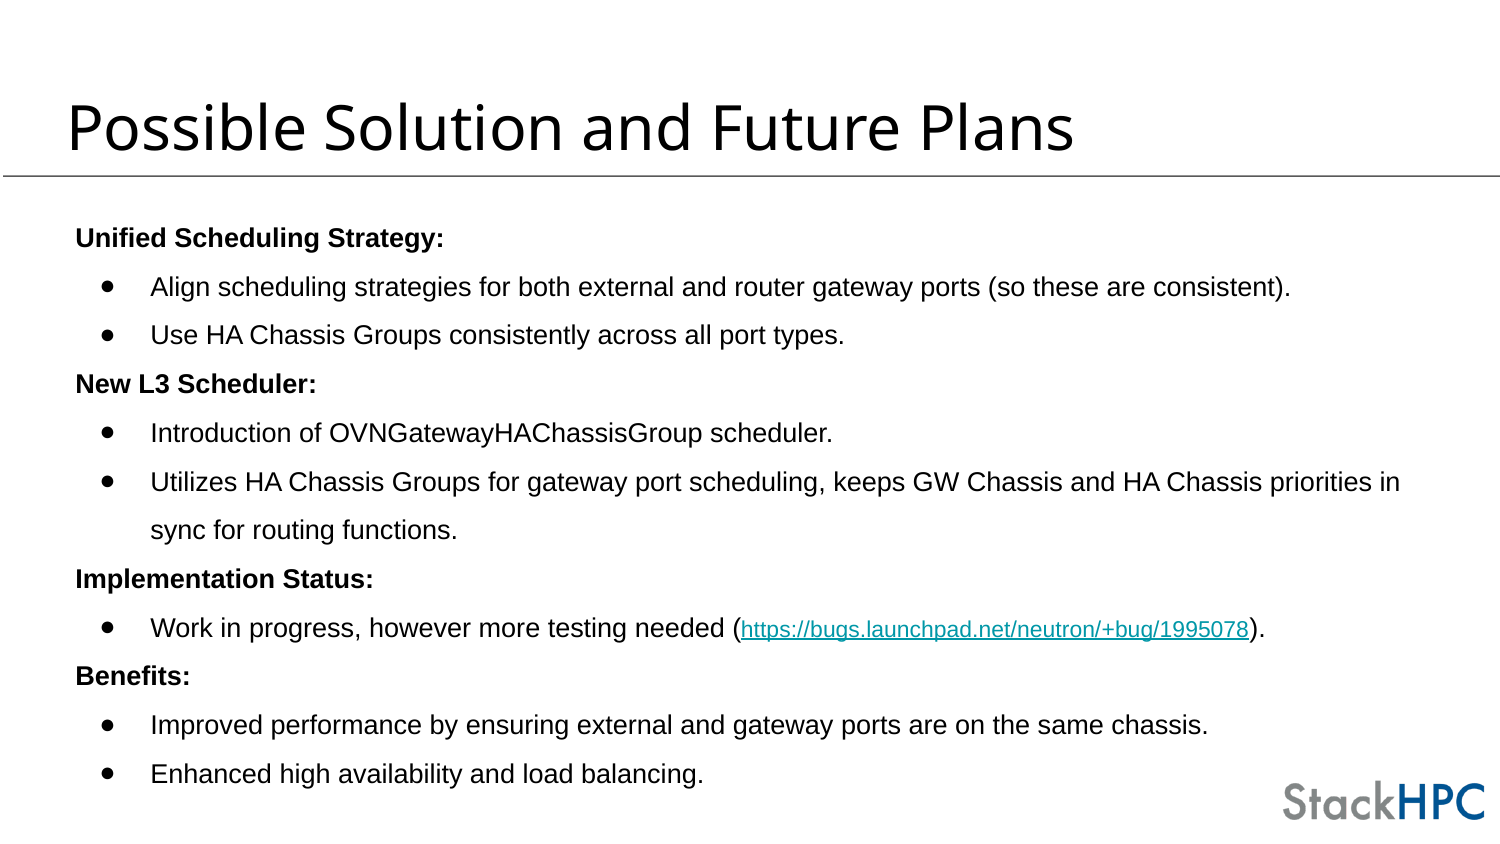

# Possible Solution and Future Plans
Unified Scheduling Strategy:
Align scheduling strategies for both external and router gateway ports (so these are consistent).
Use HA Chassis Groups consistently across all port types.
New L3 Scheduler:
Introduction of OVNGatewayHAChassisGroup scheduler.
Utilizes HA Chassis Groups for gateway port scheduling, keeps GW Chassis and HA Chassis priorities in sync for routing functions.
Implementation Status:
Work in progress, however more testing needed (https://bugs.launchpad.net/neutron/+bug/1995078).
Benefits:
Improved performance by ensuring external and gateway ports are on the same chassis.
Enhanced high availability and load balancing.